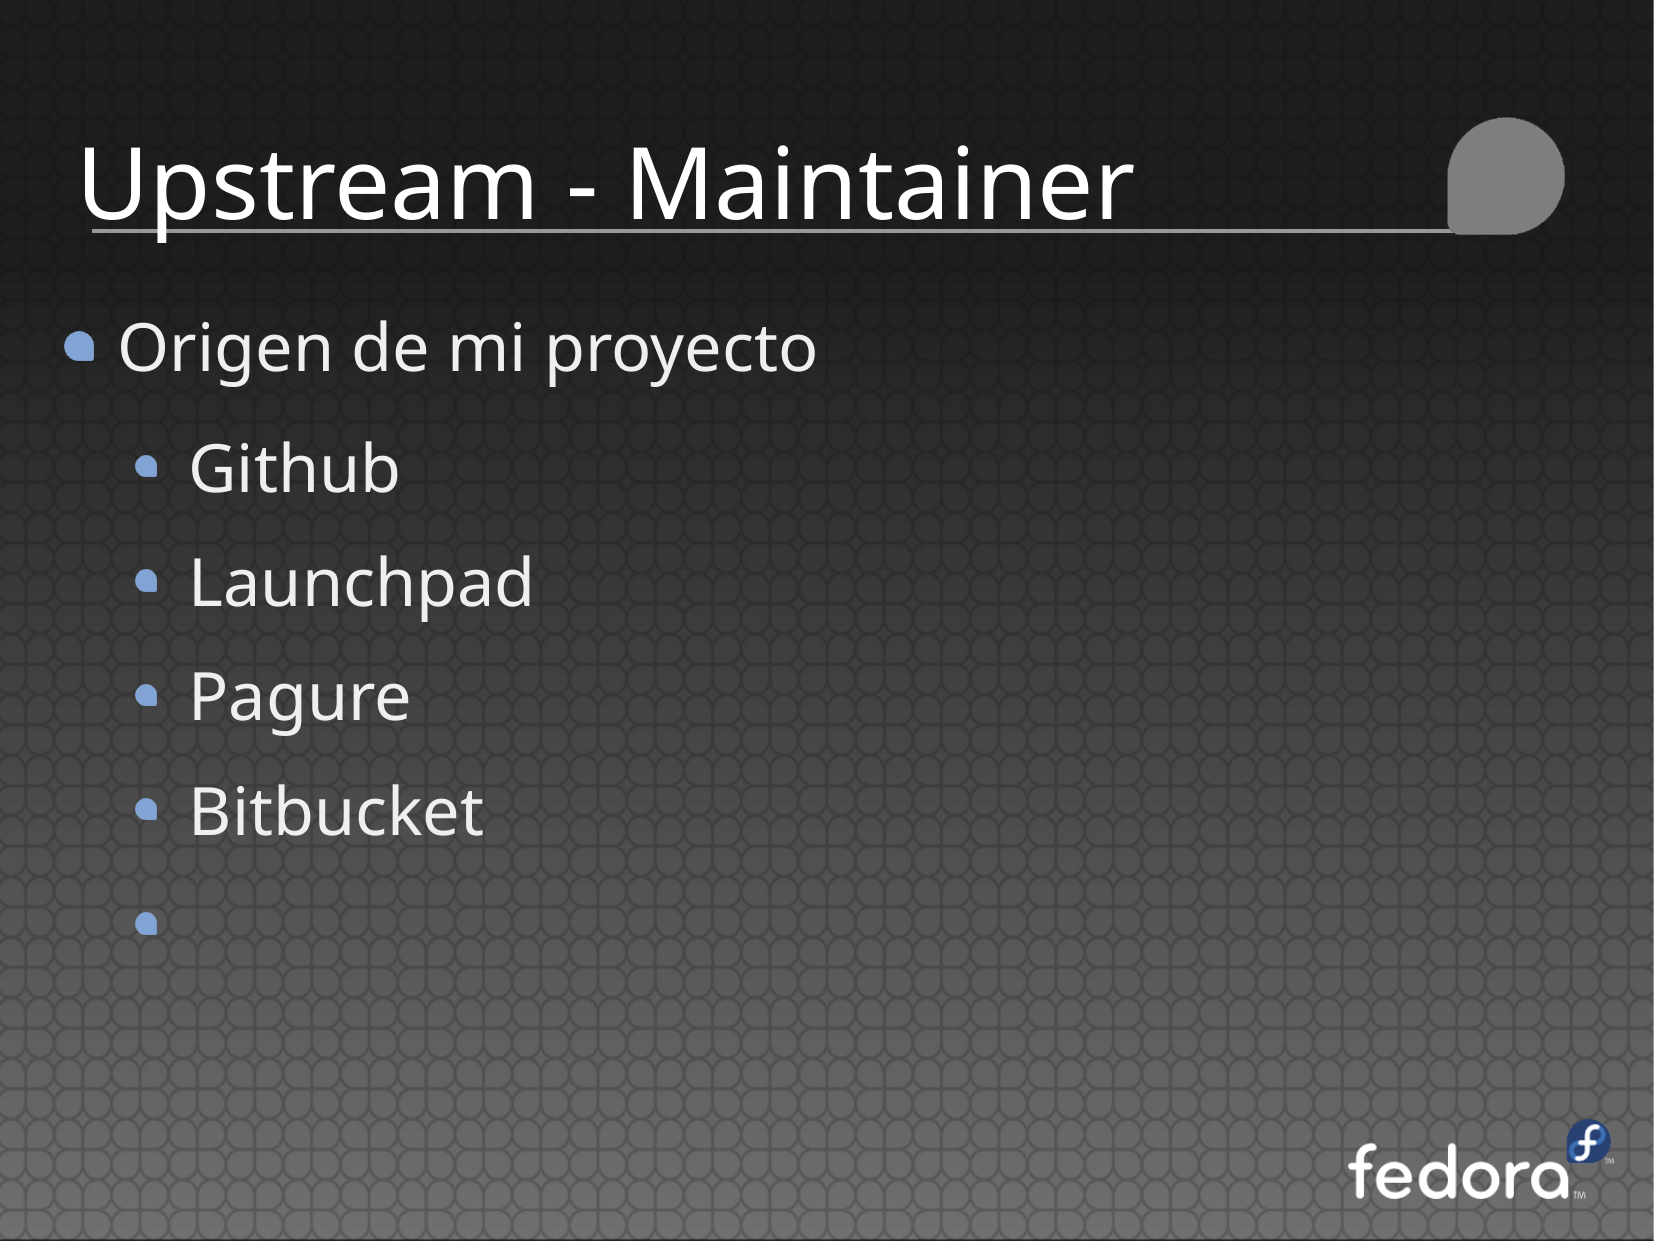

# Upstream - Maintainer
Origen de mi proyecto
Github
Launchpad
Pagure
Bitbucket